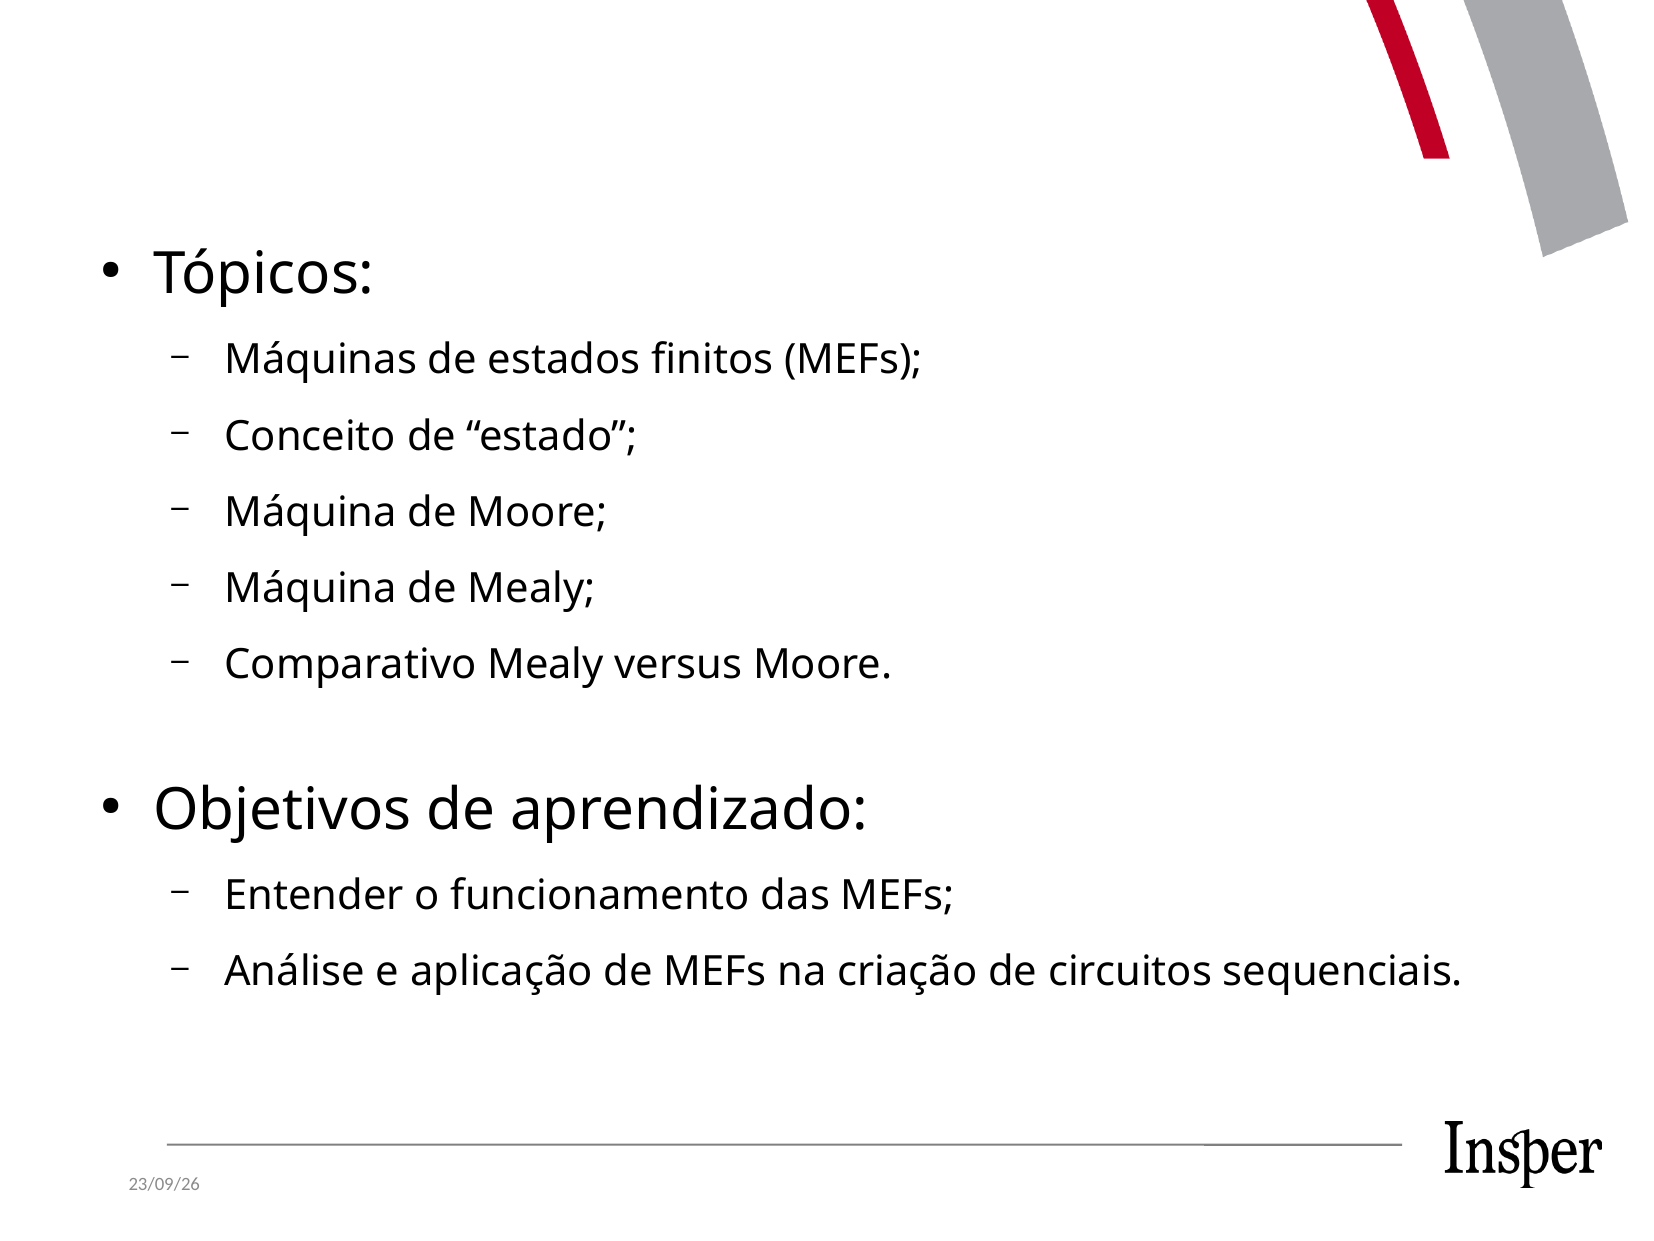

# Tópicos:
Máquinas de estados finitos (MEFs);
Conceito de “estado”;
Máquina de Moore;
Máquina de Mealy;
Comparativo Mealy versus Moore.
Objetivos de aprendizado:
Entender o funcionamento das MEFs;
Análise e aplicação de MEFs na criação de circuitos sequenciais.